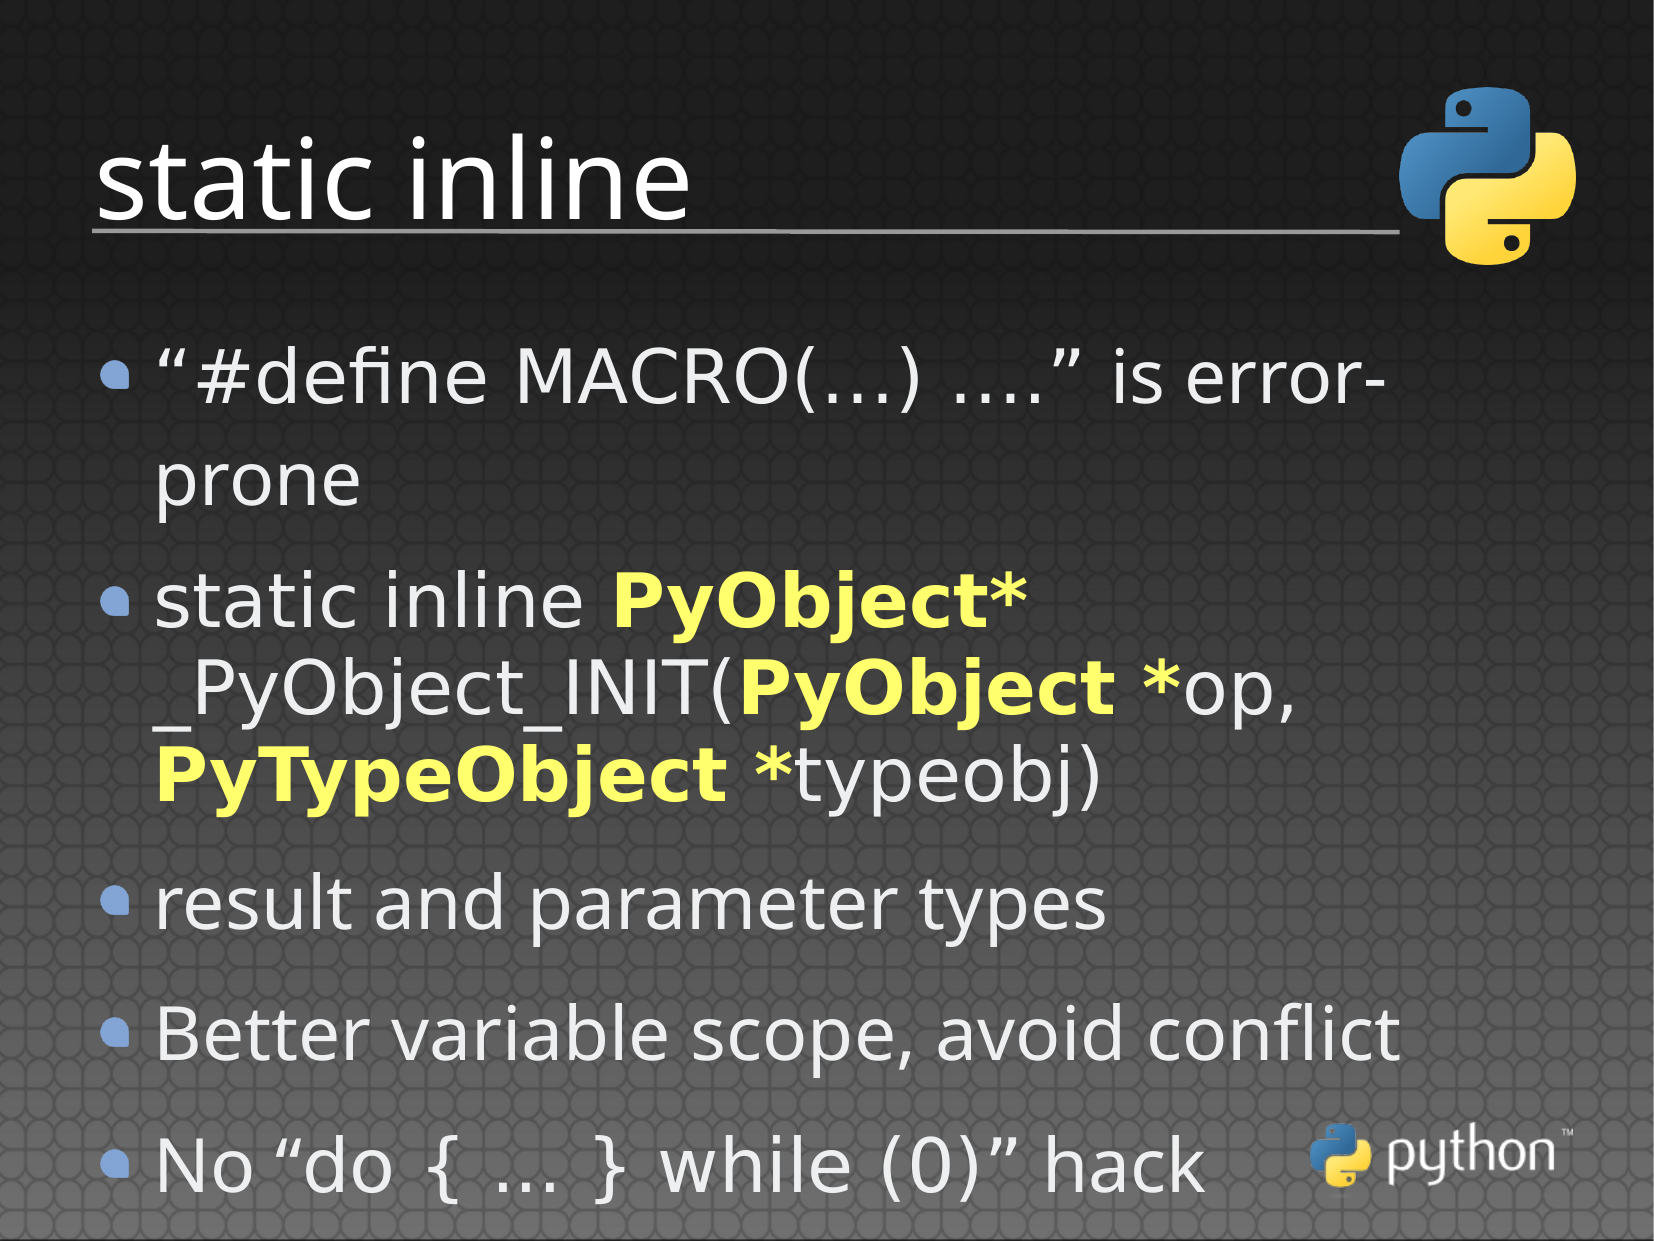

static inline
# “#define MACRO(…) ….” is error-prone
static inline PyObject* _PyObject_INIT(PyObject *op, PyTypeObject *typeobj)
result and parameter types
Better variable scope, avoid conflict
No “do { ... } while (0)” hack